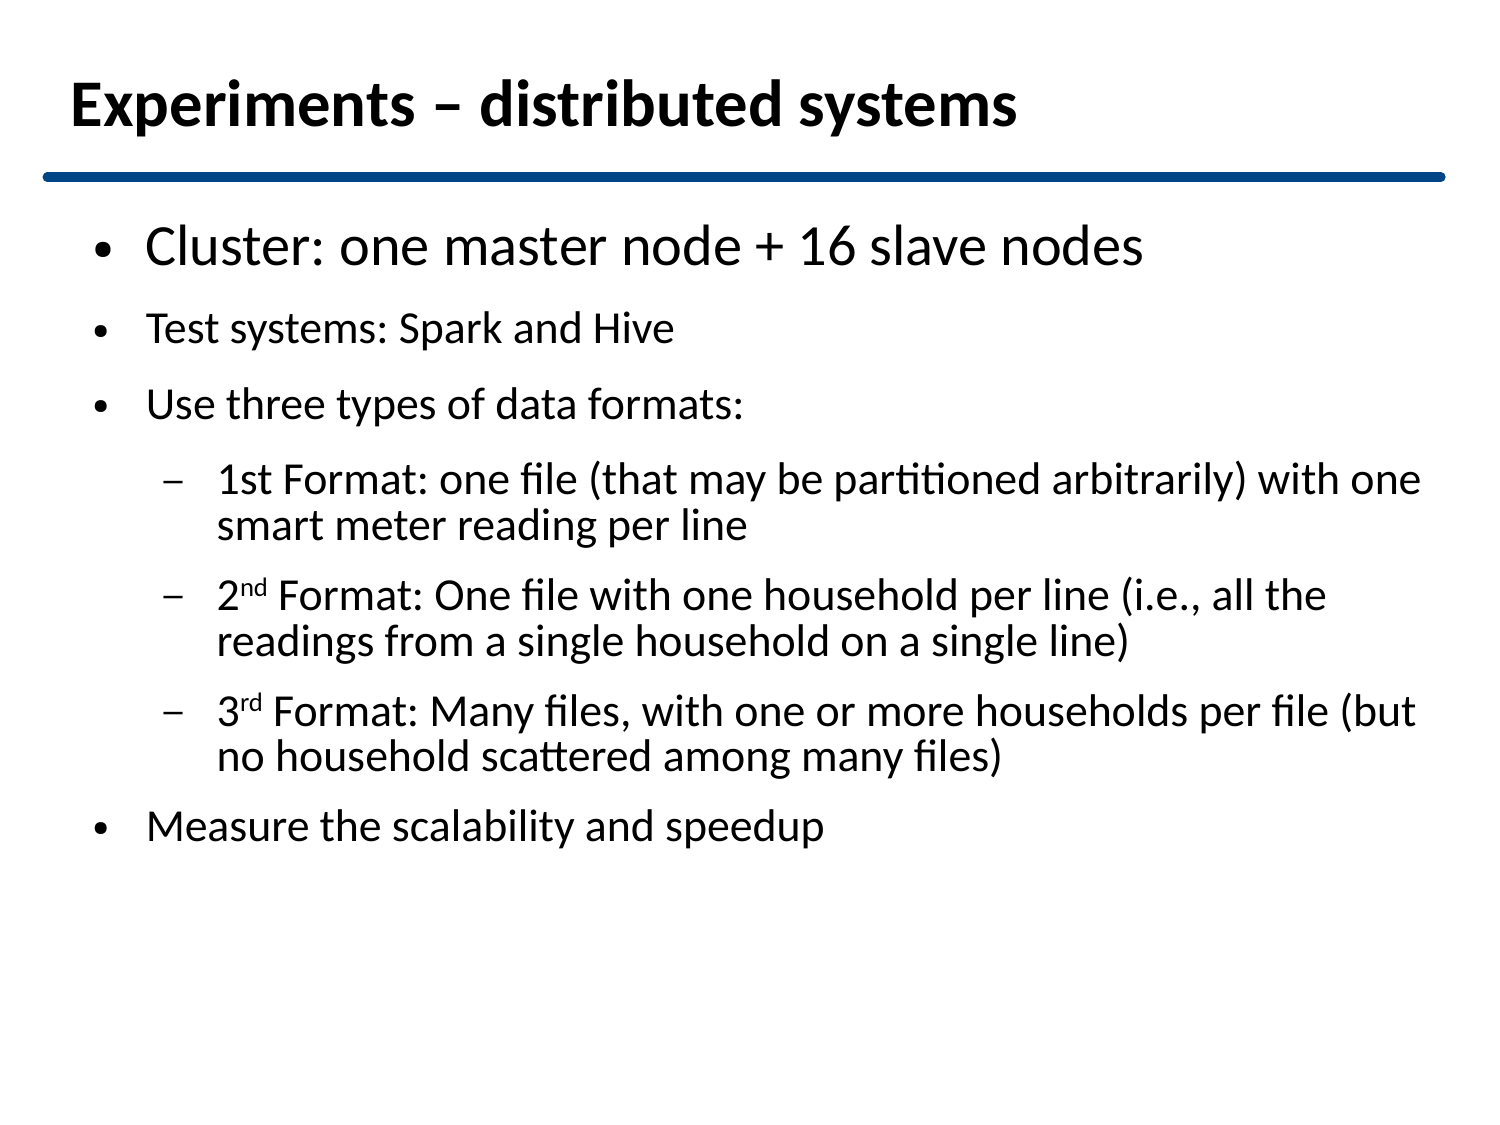

# Experiments – distributed systems
Cluster: one master node + 16 slave nodes
Test systems: Spark and Hive
Use three types of data formats:
1st Format: one file (that may be partitioned arbitrarily) with one smart meter reading per line
2nd Format: One file with one household per line (i.e., all the readings from a single household on a single line)
3rd Format: Many files, with one or more households per file (but no household scattered among many files)
Measure the scalability and speedup